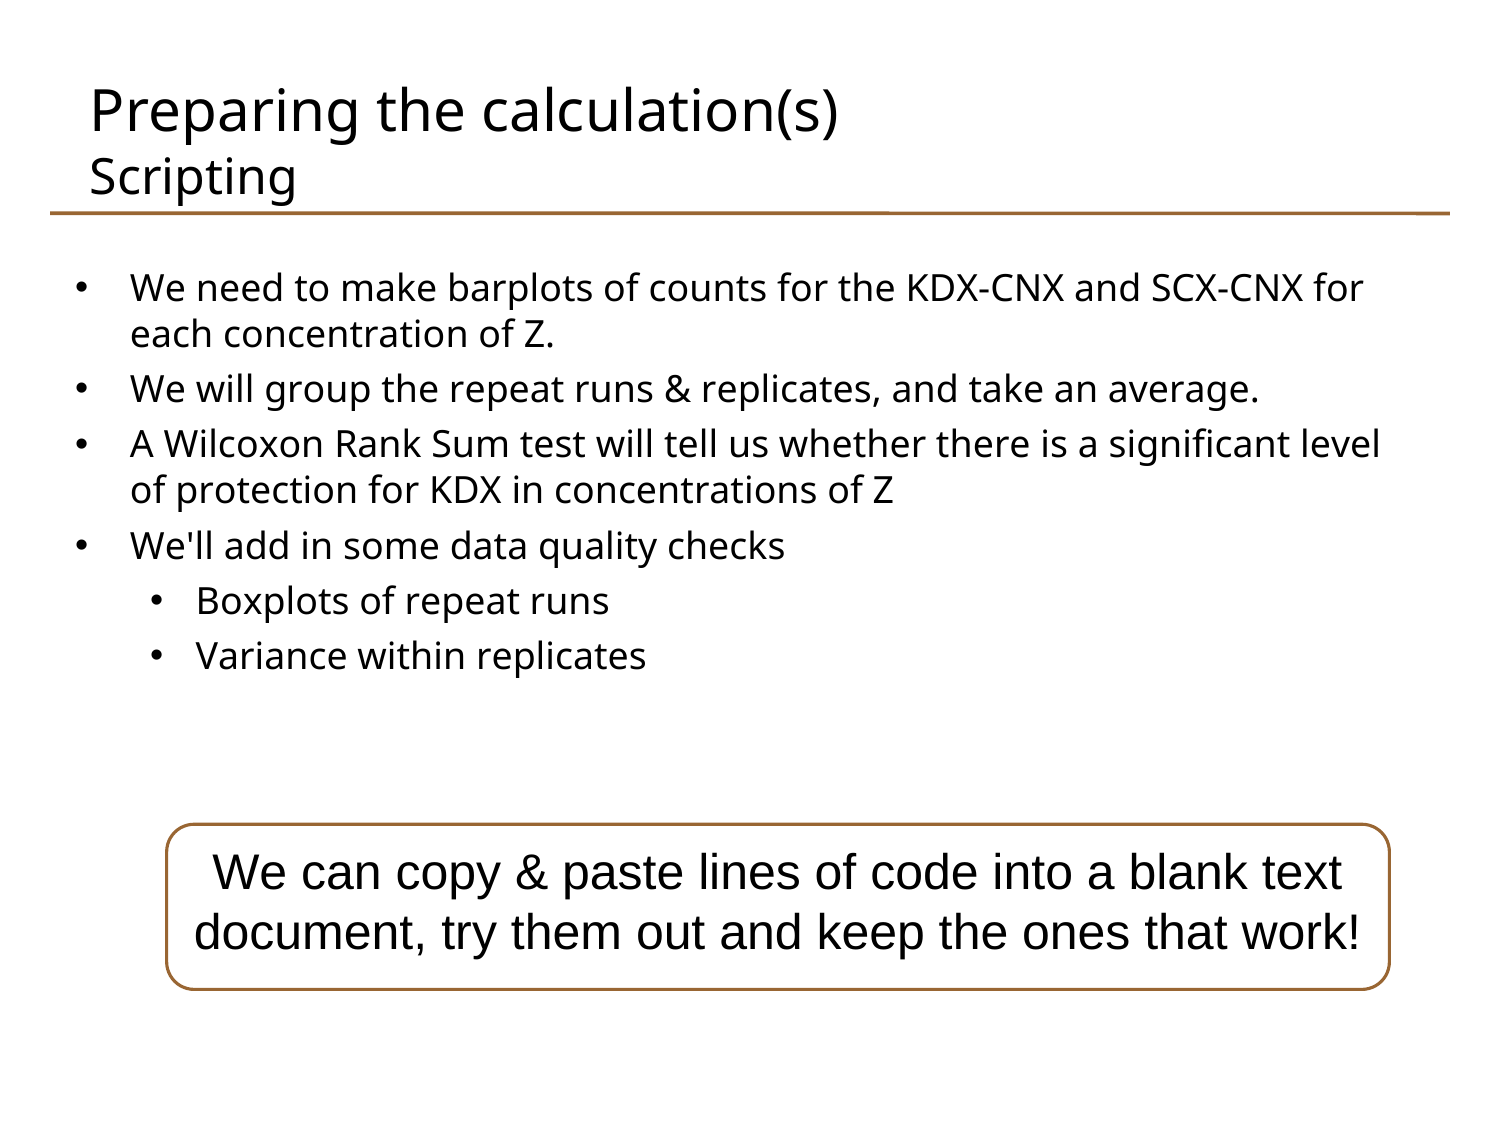

Preparing the calculation(s)
Scripting
We need to make barplots of counts for the KDX-CNX and SCX-CNX for each concentration of Z.
We will group the repeat runs & replicates, and take an average.
A Wilcoxon Rank Sum test will tell us whether there is a significant level of protection for KDX in concentrations of Z
We'll add in some data quality checks
Boxplots of repeat runs
Variance within replicates
We can copy & paste lines of code into a blank text document, try them out and keep the ones that work!